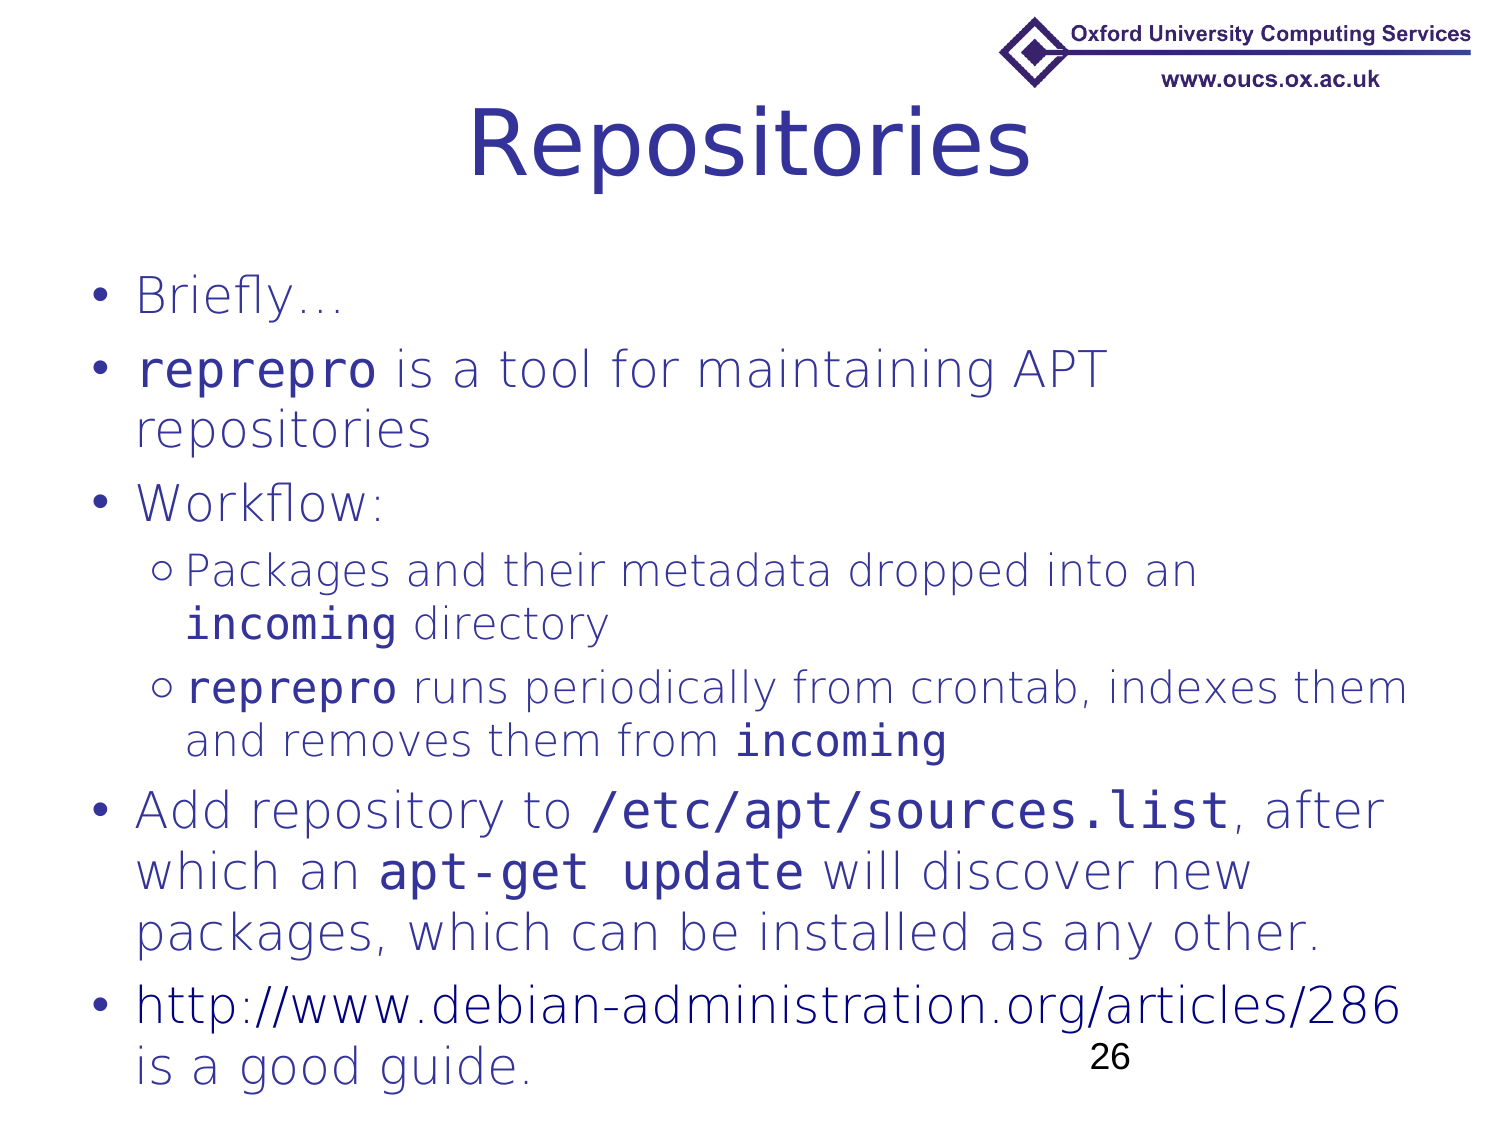

# Repositories
Briefly…
reprepro is a tool for maintaining APT repositories
Workflow:
Packages and their metadata dropped into an incoming directory
reprepro runs periodically from crontab, indexes them and removes them from incoming
Add repository to /etc/apt/sources.list, after which an apt-get update will discover new packages, which can be installed as any other.
http://www.debian-administration.org/articles/286 is a good guide.
26